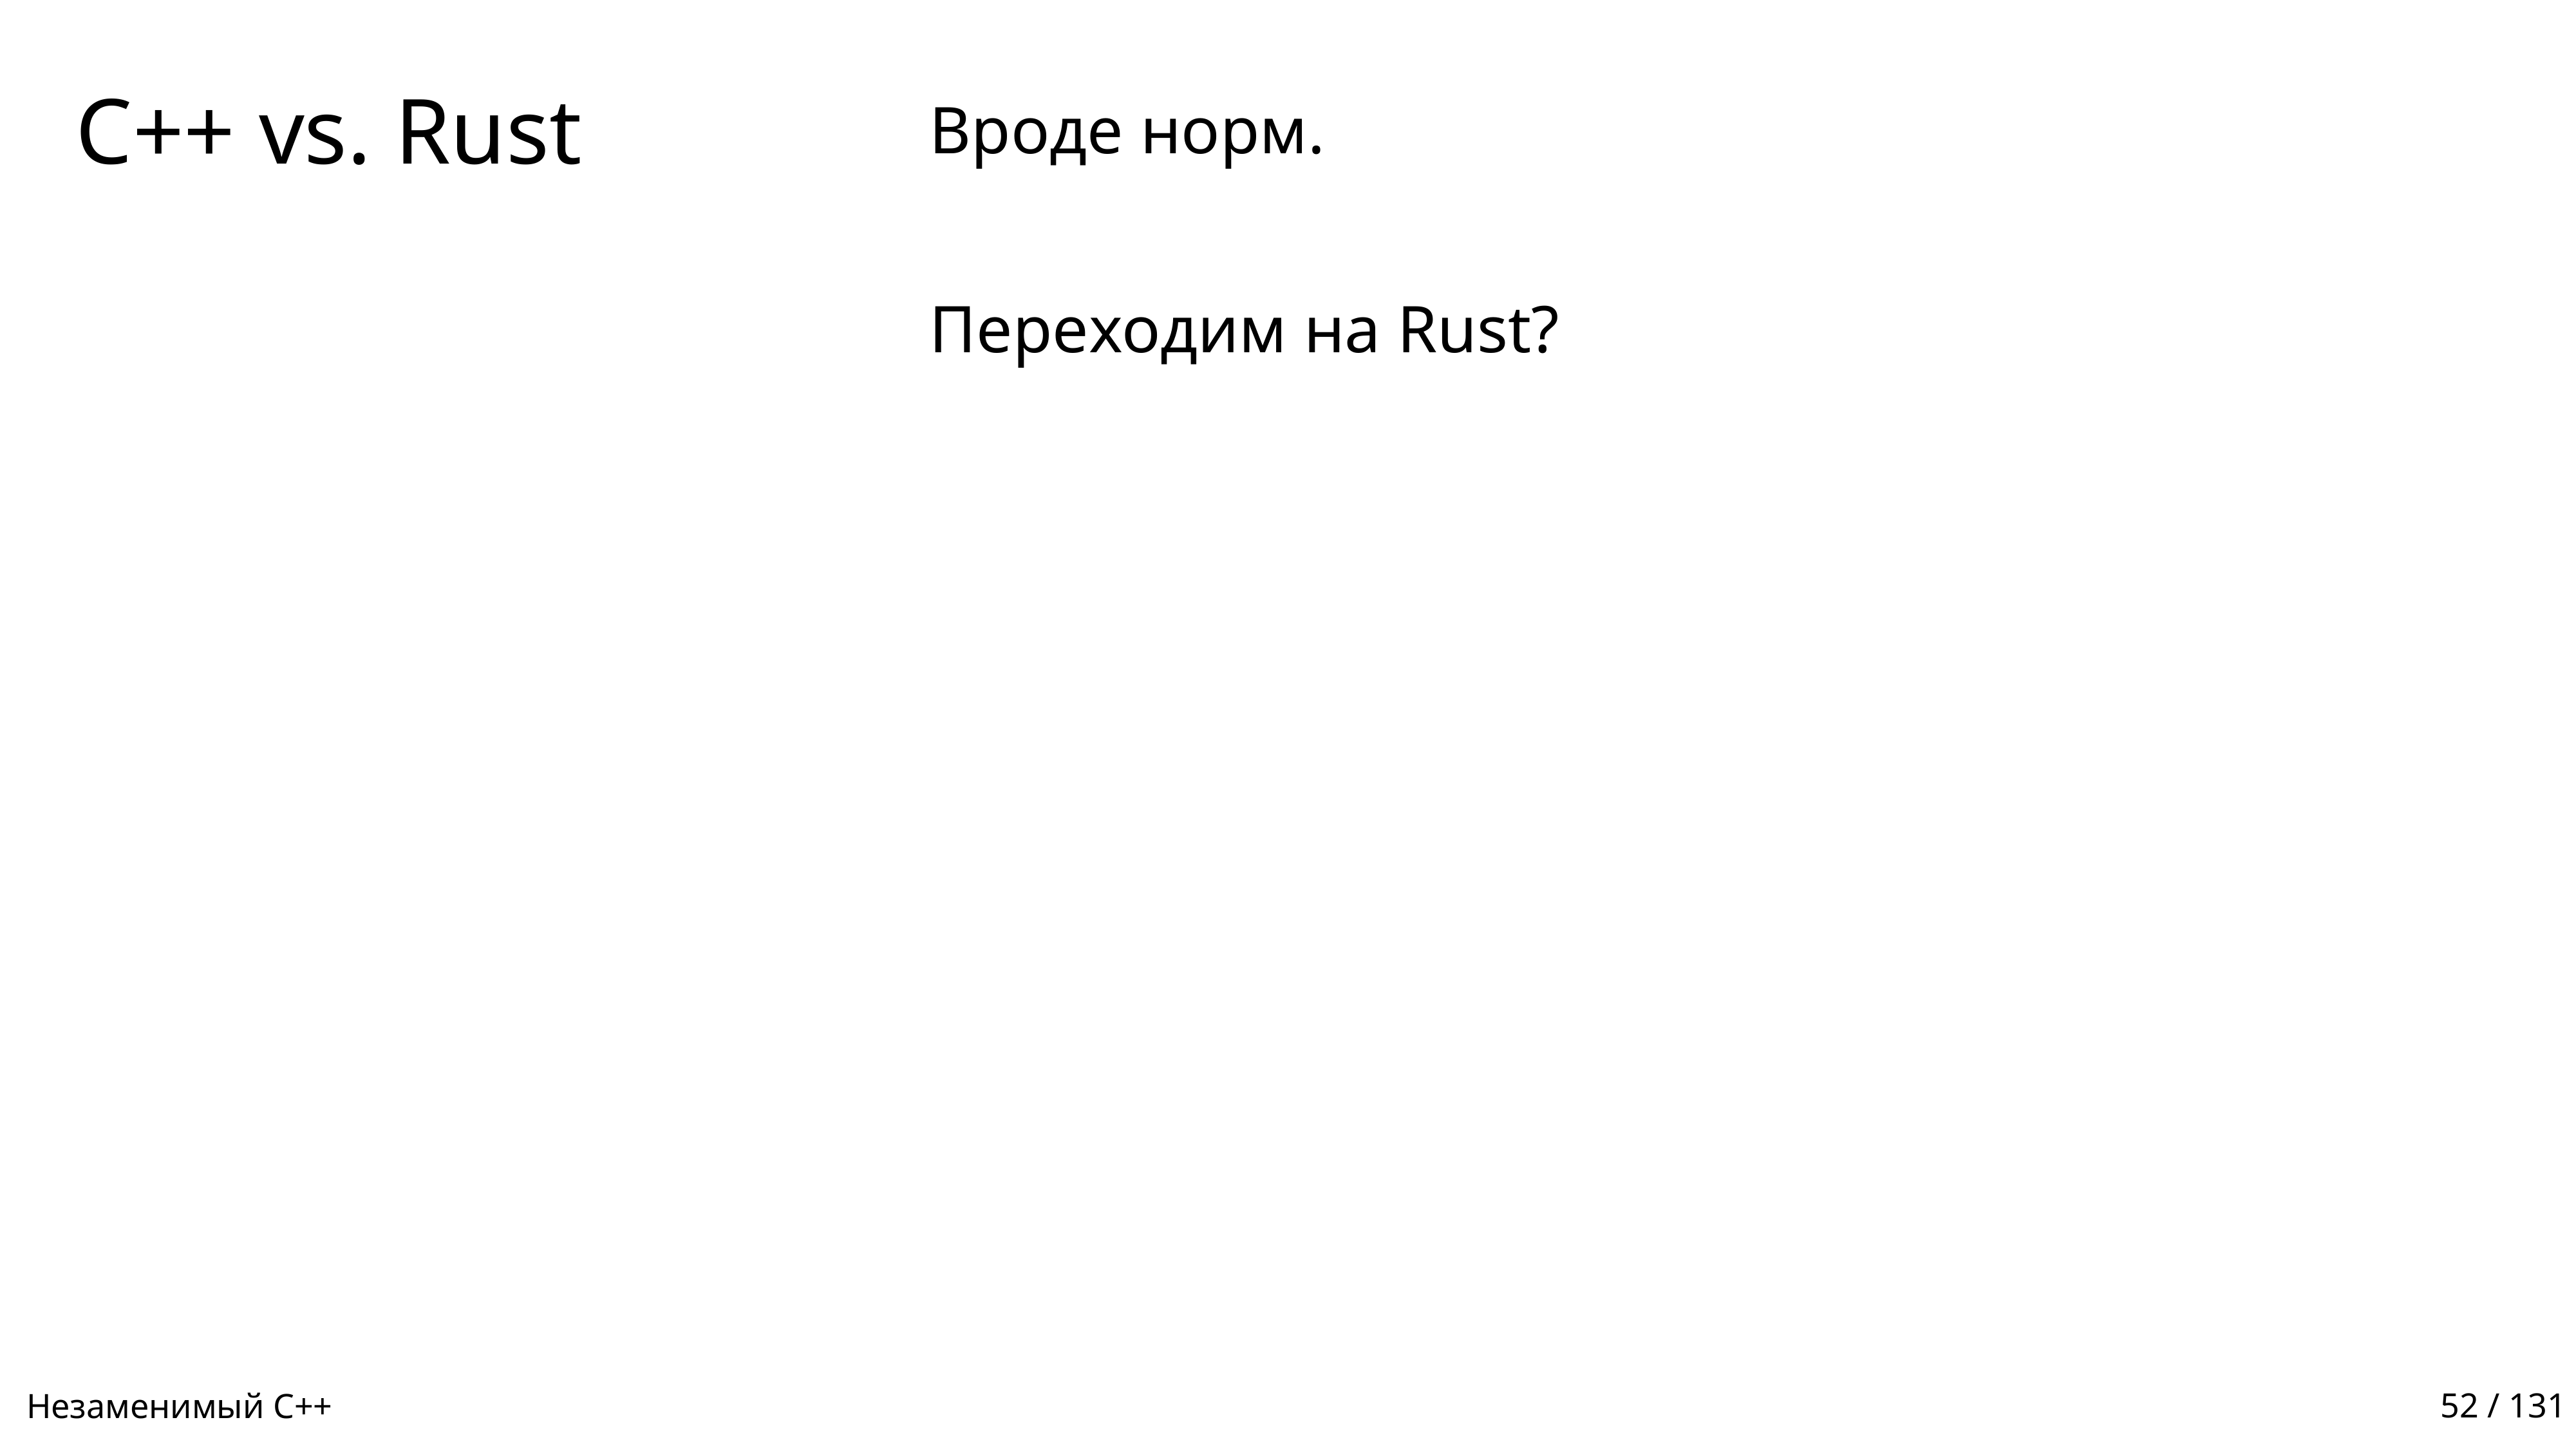

# C++ vs. Rust
Вроде норм.
Переходим на Rust?
Незаменимый C++